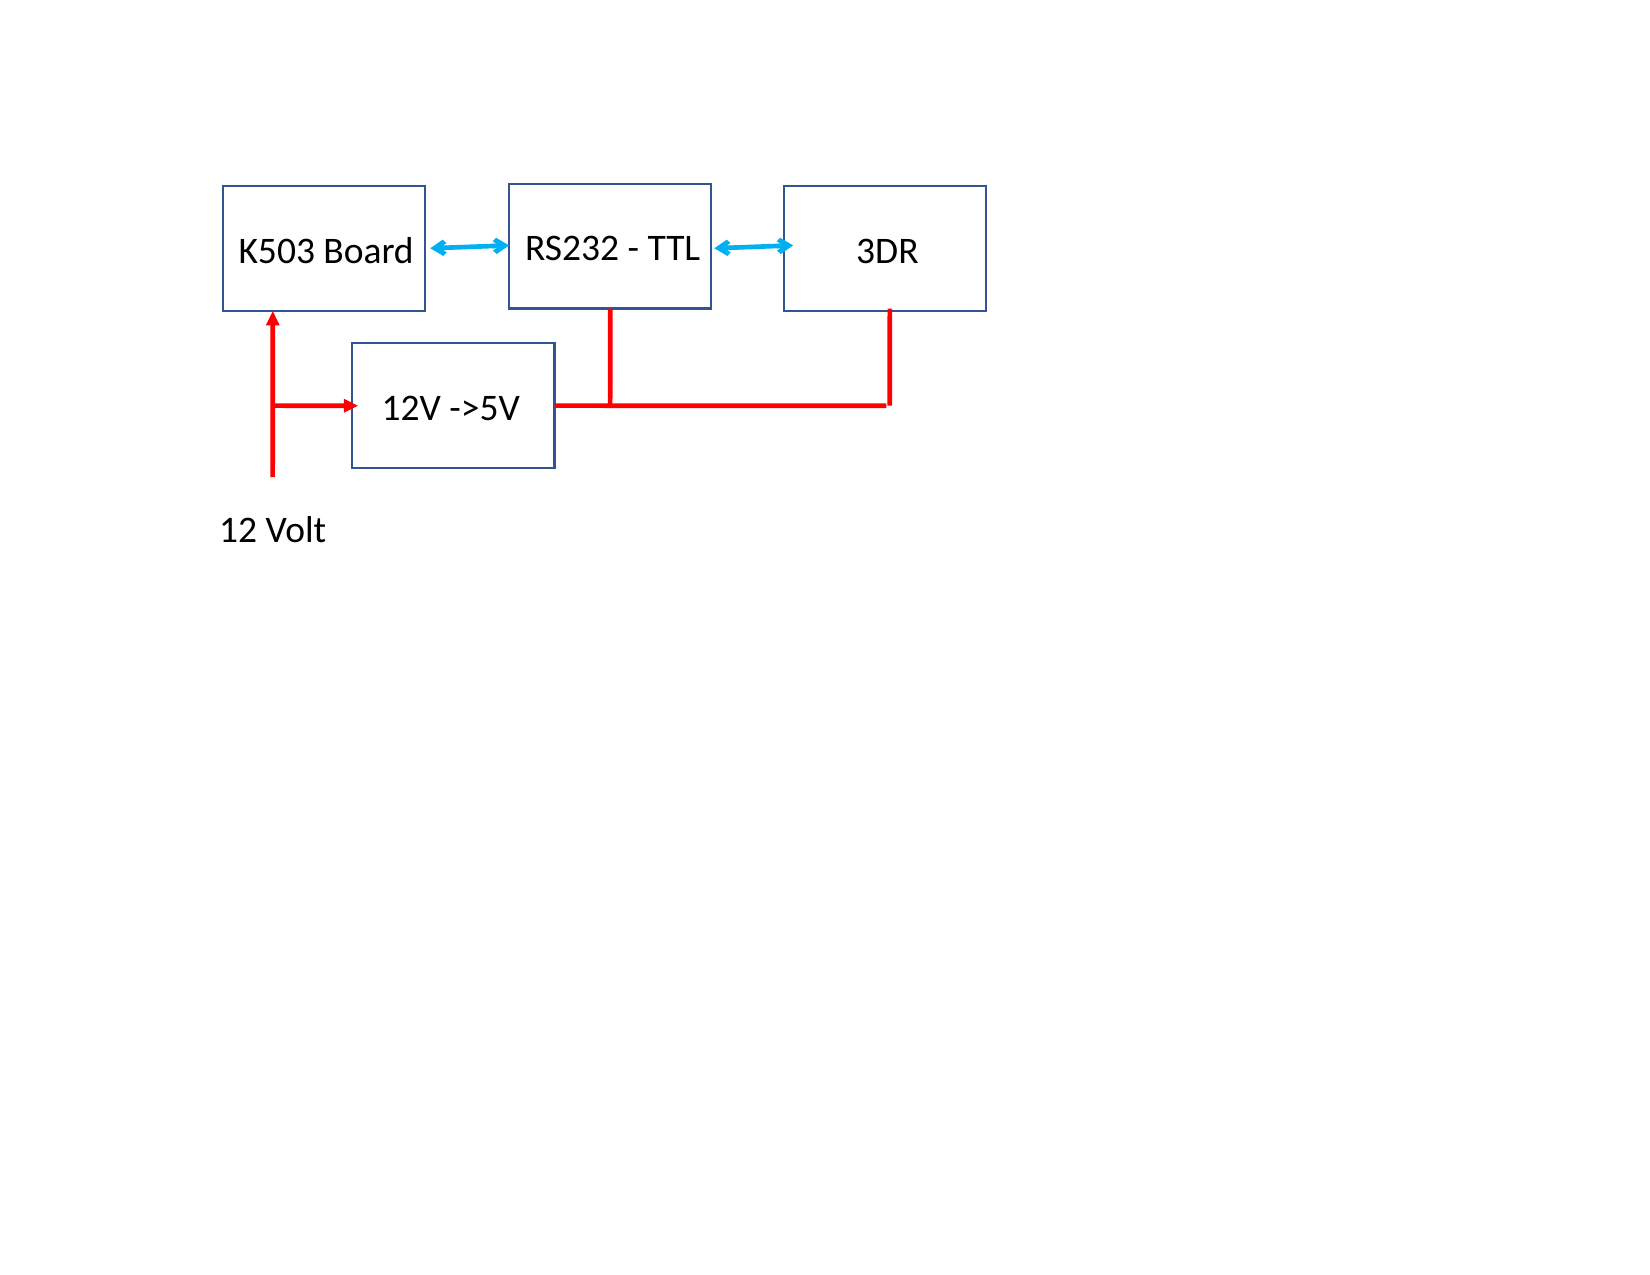

RS232 - TTL
K503 Board
3DR
12V ->5V
12 Volt